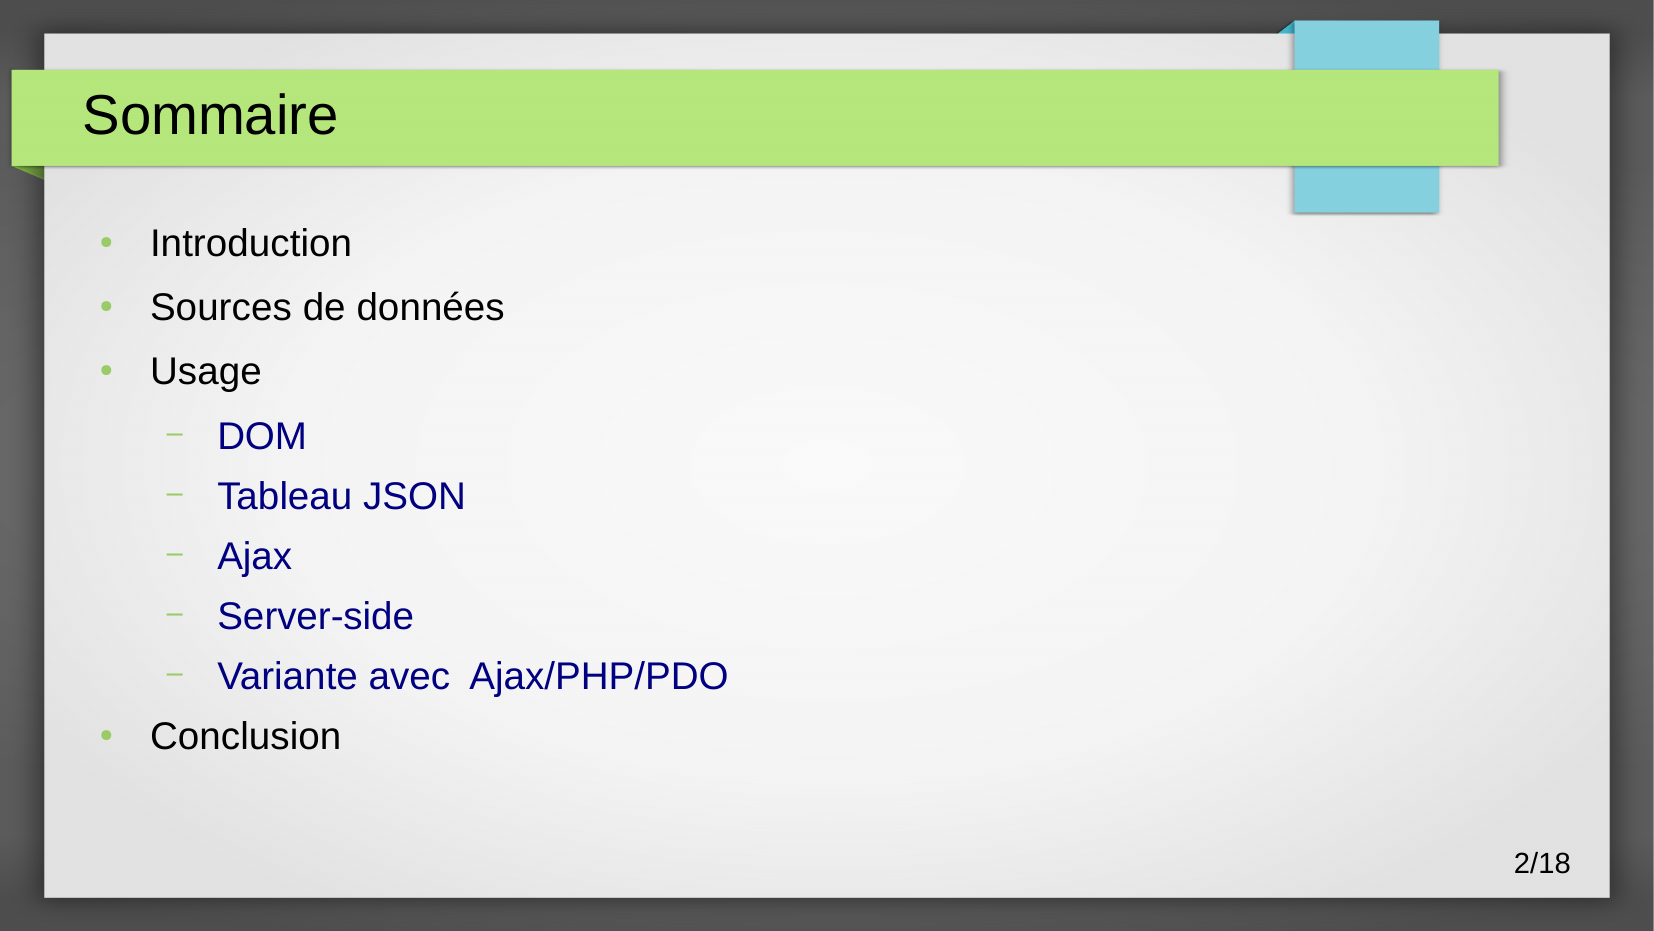

# Sommaire
Introduction
Sources de données
Usage
DOM
Tableau JSON
Ajax
Server-side
Variante avec Ajax/PHP/PDO
Conclusion
2